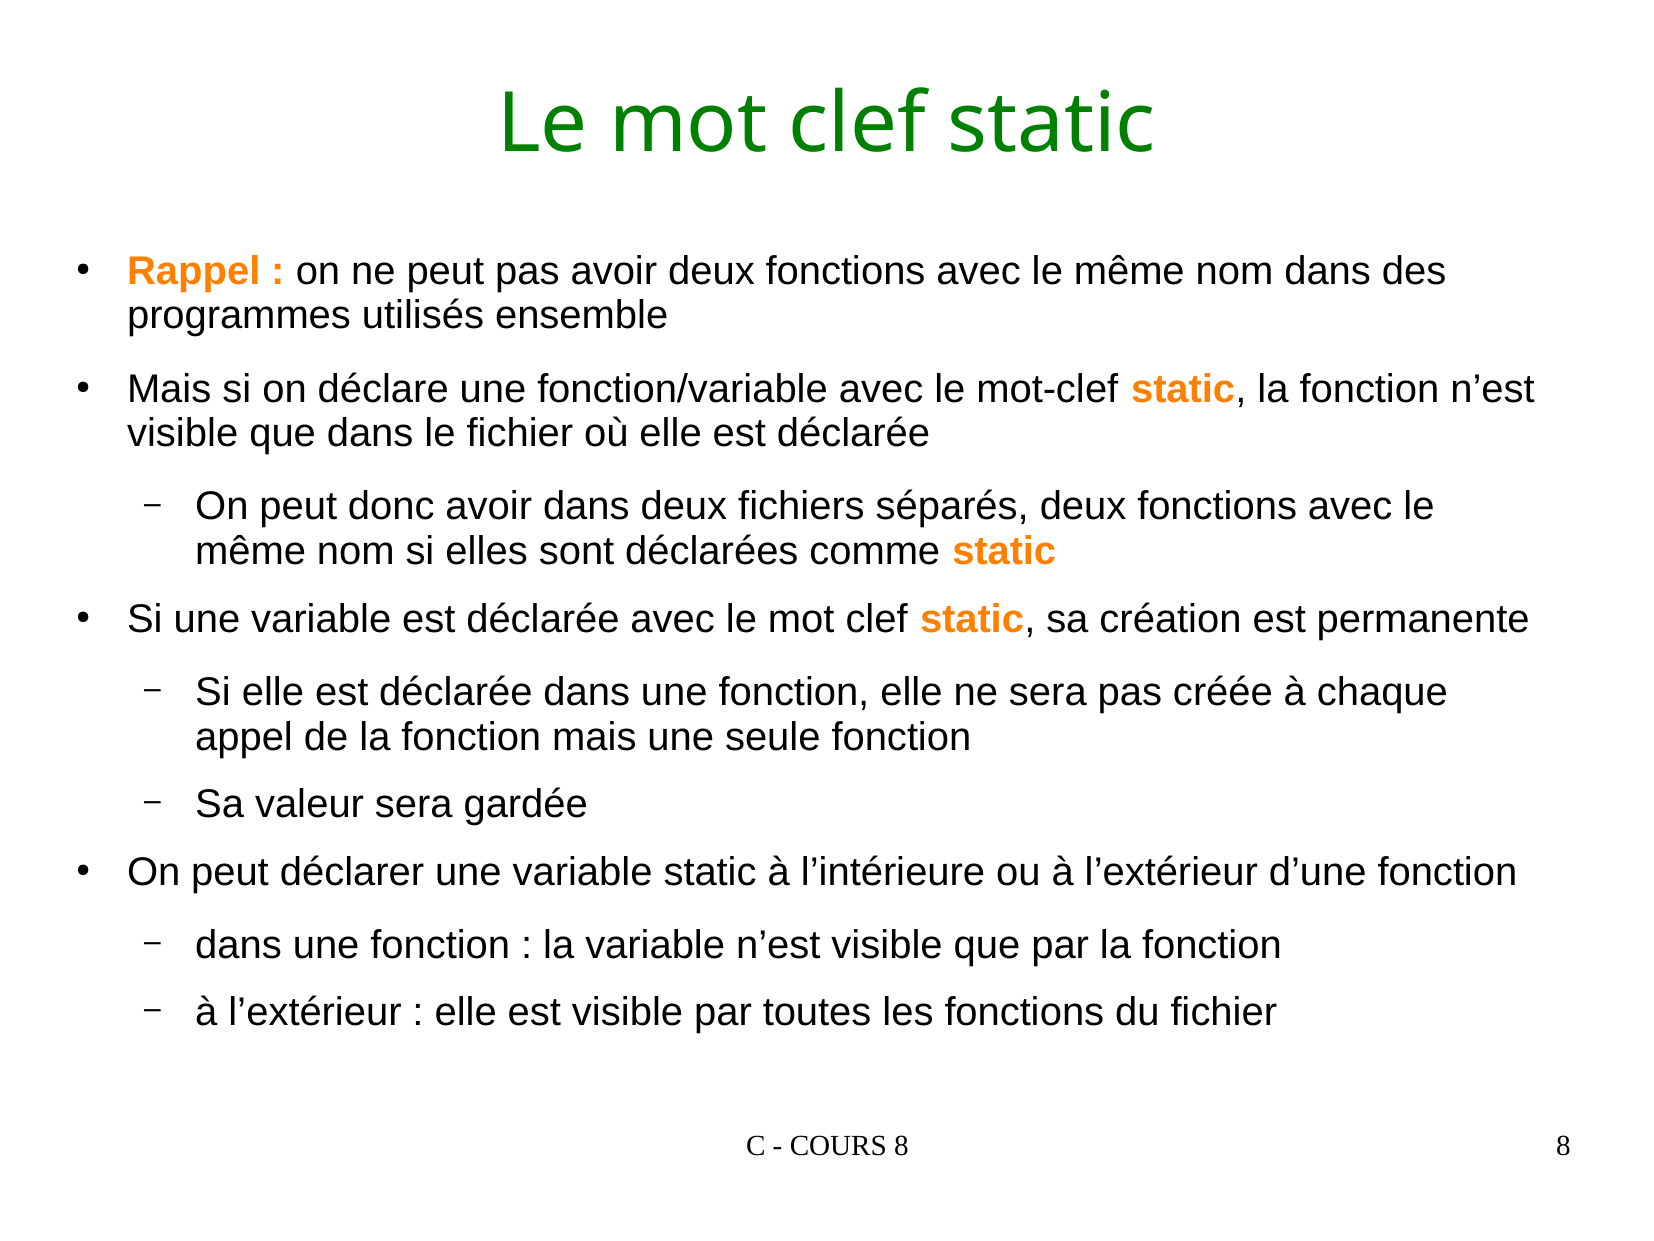

# Le mot clef static
Rappel : on ne peut pas avoir deux fonctions avec le même nom dans des programmes utilisés ensemble
Mais si on déclare une fonction/variable avec le mot-clef static, la fonction n’est visible que dans le fichier où elle est déclarée
On peut donc avoir dans deux fichiers séparés, deux fonctions avec le même nom si elles sont déclarées comme static
Si une variable est déclarée avec le mot clef static, sa création est permanente
Si elle est déclarée dans une fonction, elle ne sera pas créée à chaque appel de la fonction mais une seule fonction
Sa valeur sera gardée
On peut déclarer une variable static à l’intérieure ou à l’extérieur d’une fonction
dans une fonction : la variable n’est visible que par la fonction
à l’extérieur : elle est visible par toutes les fonctions du fichier
C - COURS 8
8